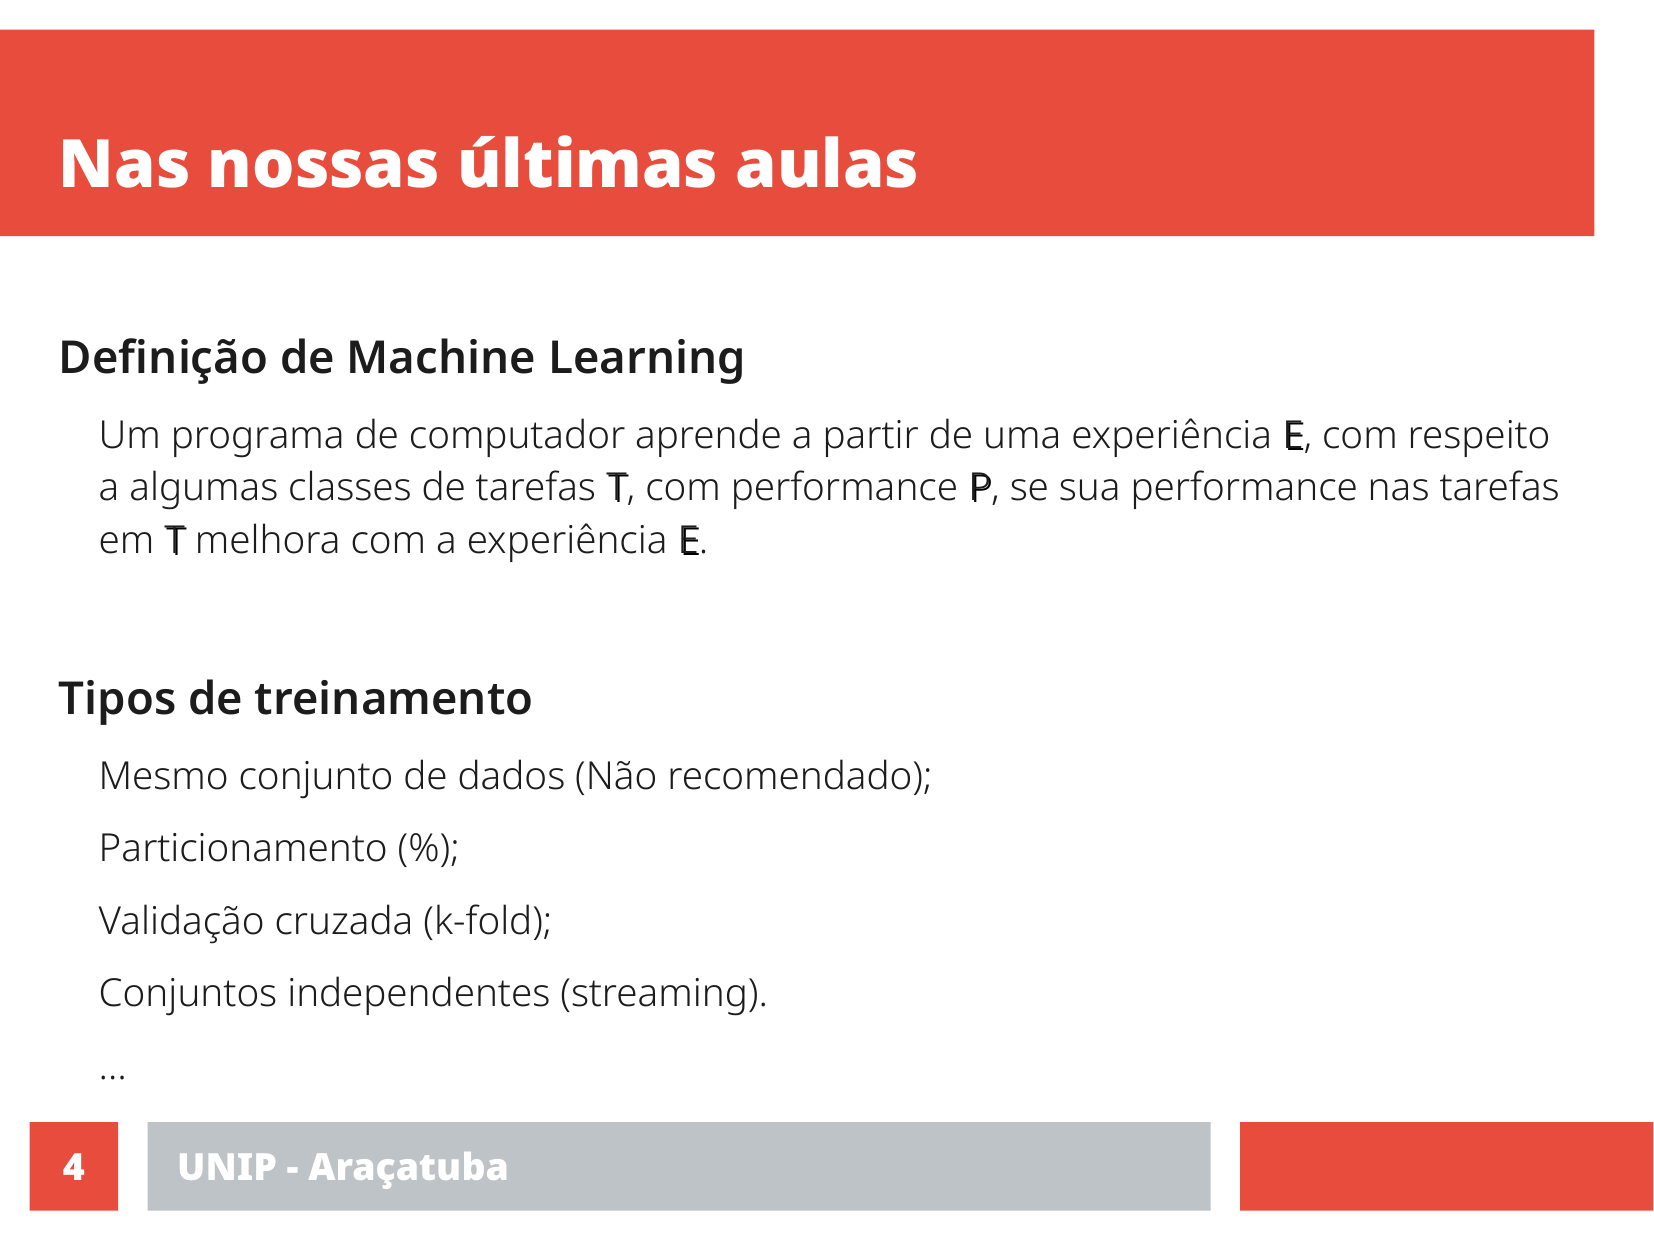

# Nas nossas últimas aulas
Definição de Machine Learning
Um programa de computador aprende a partir de uma experiência E, com respeito a algumas classes de tarefas T, com performance P, se sua performance nas tarefas em T melhora com a experiência E.
Tipos de treinamento
Mesmo conjunto de dados (Não recomendado);
Particionamento (%);
Validação cruzada (k-fold);
Conjuntos independentes (streaming).
…
4
UNIP - Araçatuba